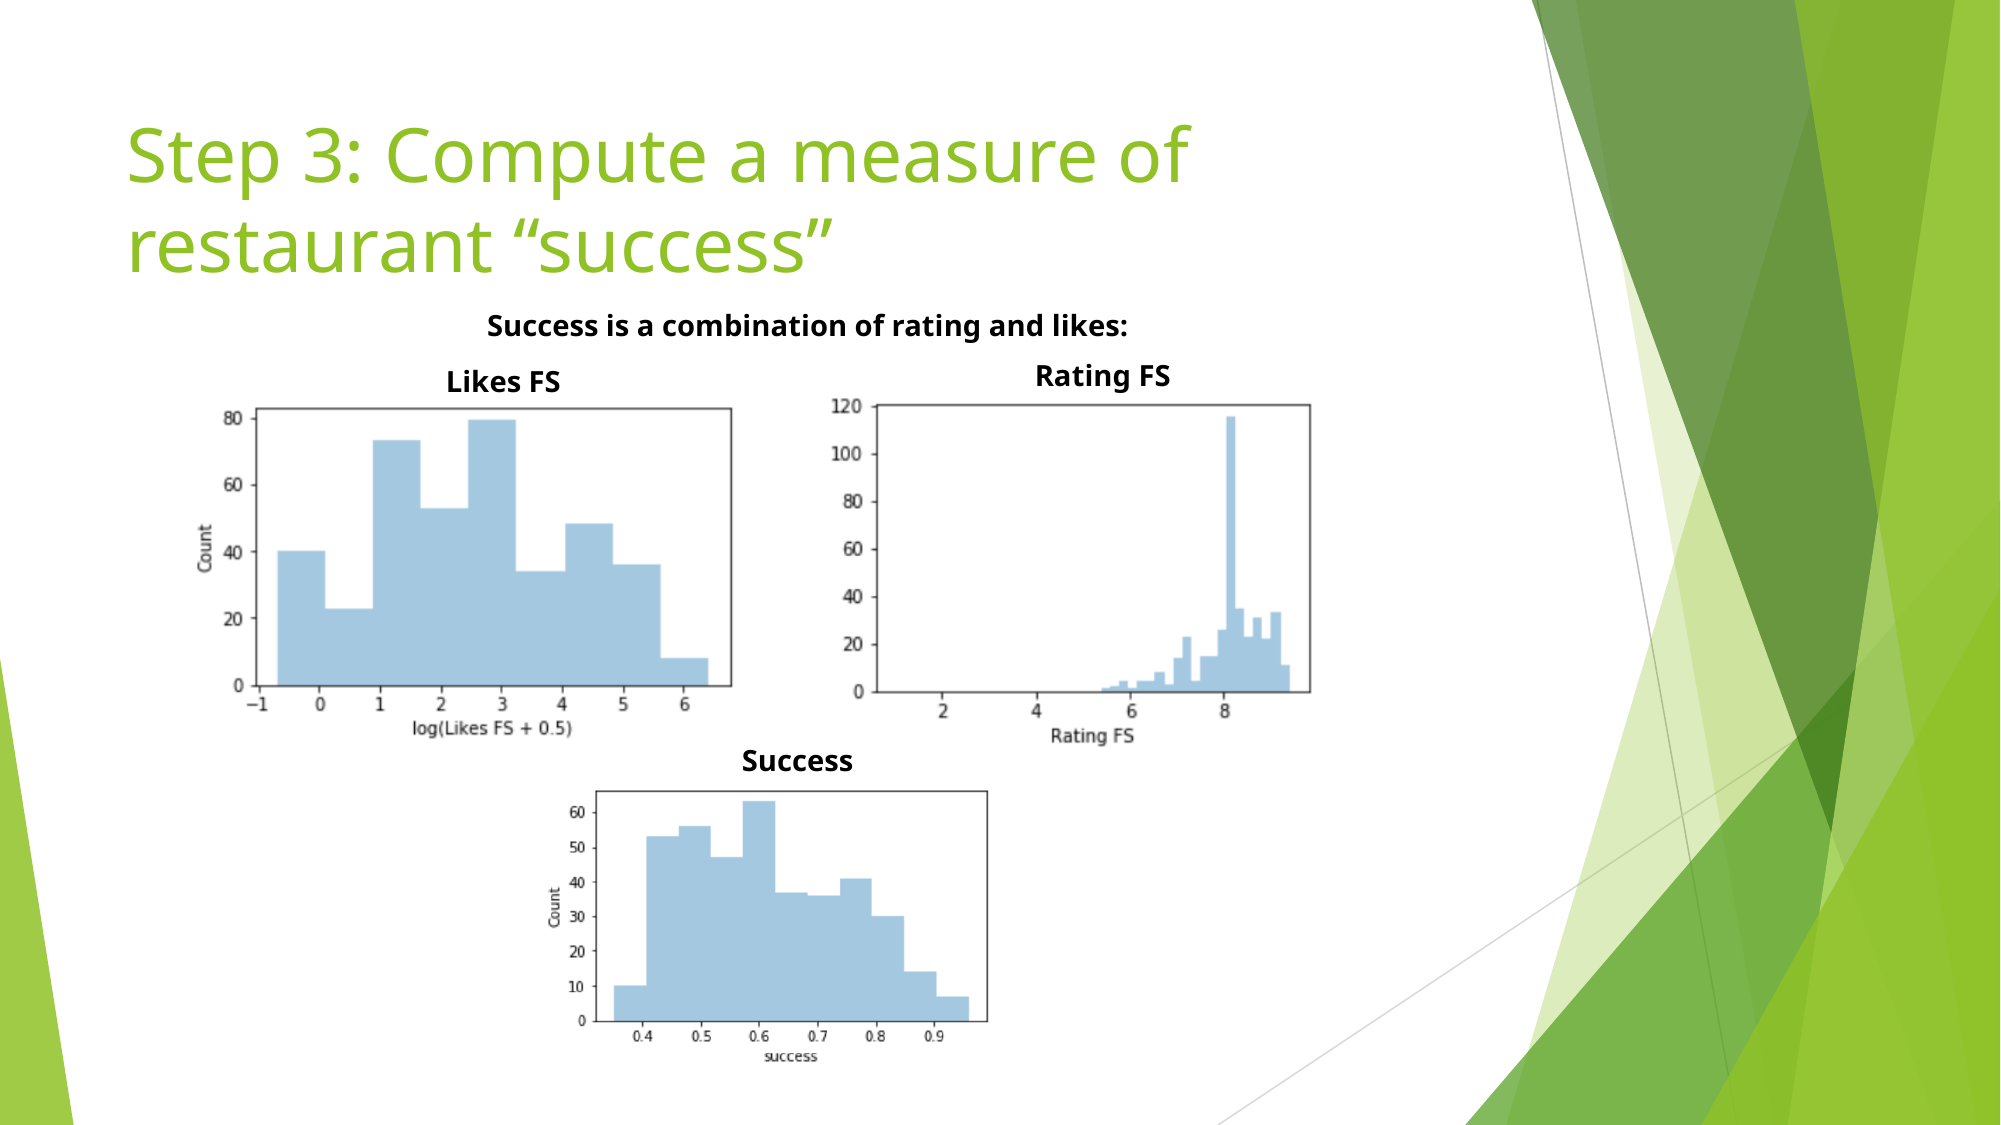

# Step 3: Compute a measure of restaurant “success”
Success is a combination of rating and likes:
Rating FS
Likes FS
Success